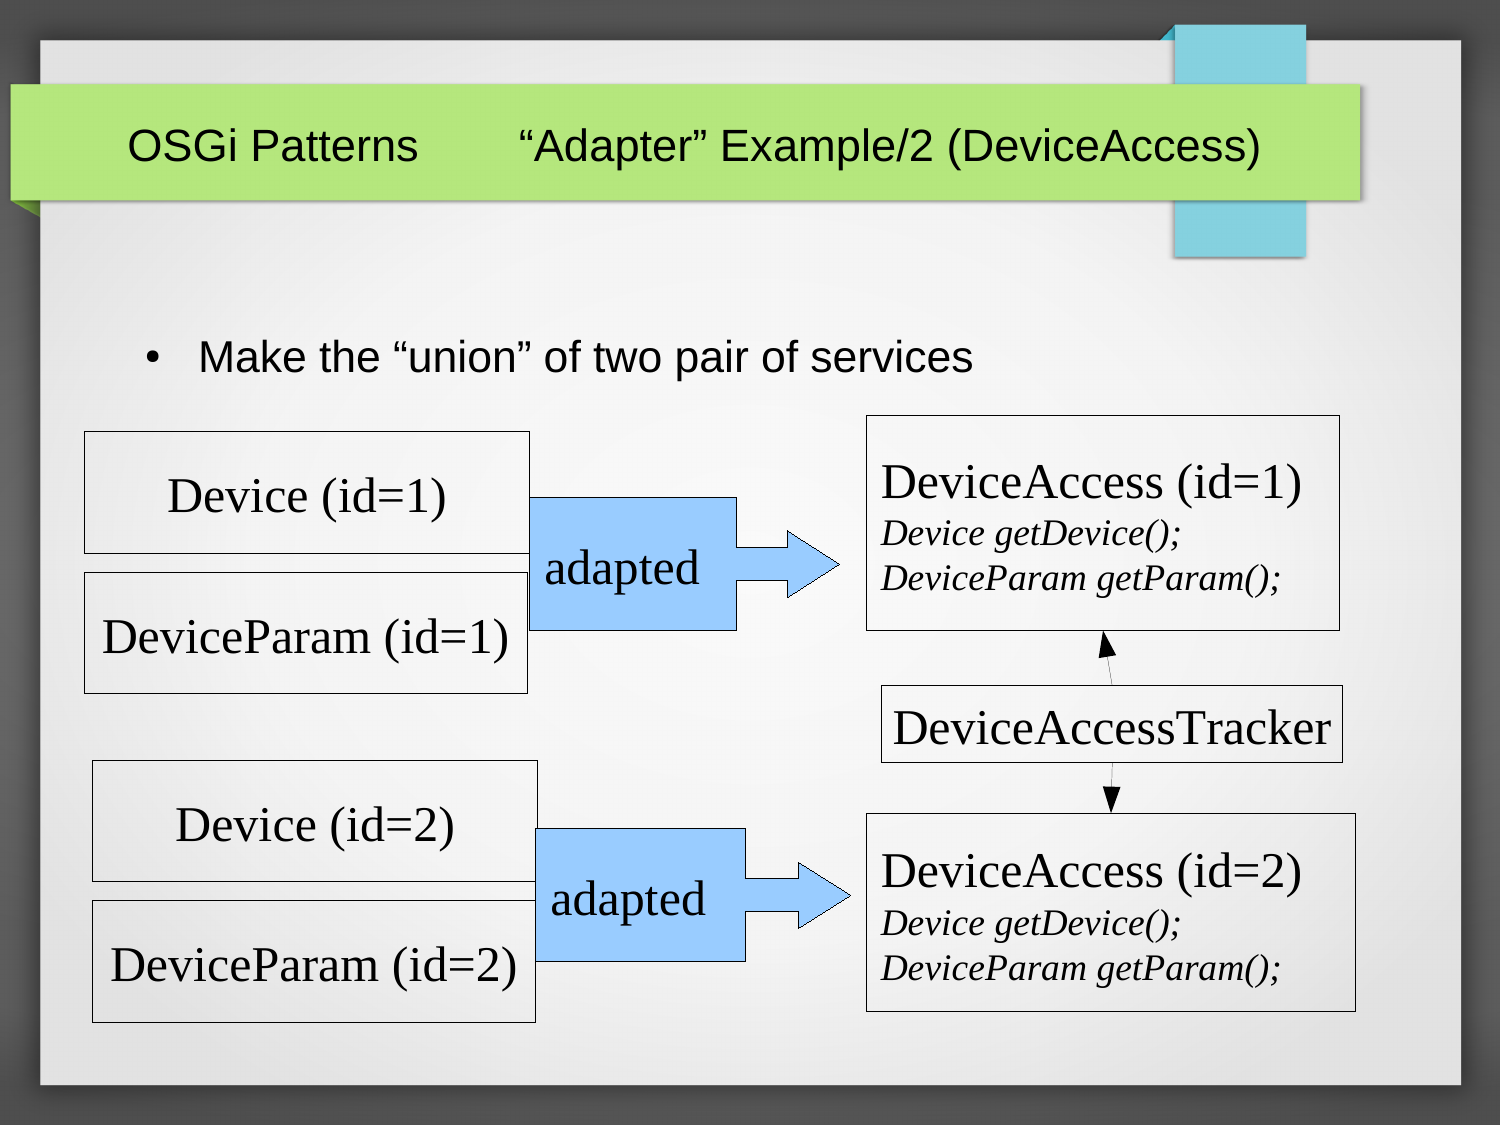

# OSGi Patterns “Adapter” Example/2 (DeviceAccess)
Make the “union” of two pair of services
DeviceAccess (id=1)
Device getDevice();
DeviceParam getParam();
Device (id=1)
adapted
DeviceParam (id=1)
DeviceAccessTracker
Device (id=2)
DeviceAccess (id=2)
Device getDevice();
DeviceParam getParam();
adapted
DeviceParam (id=2)